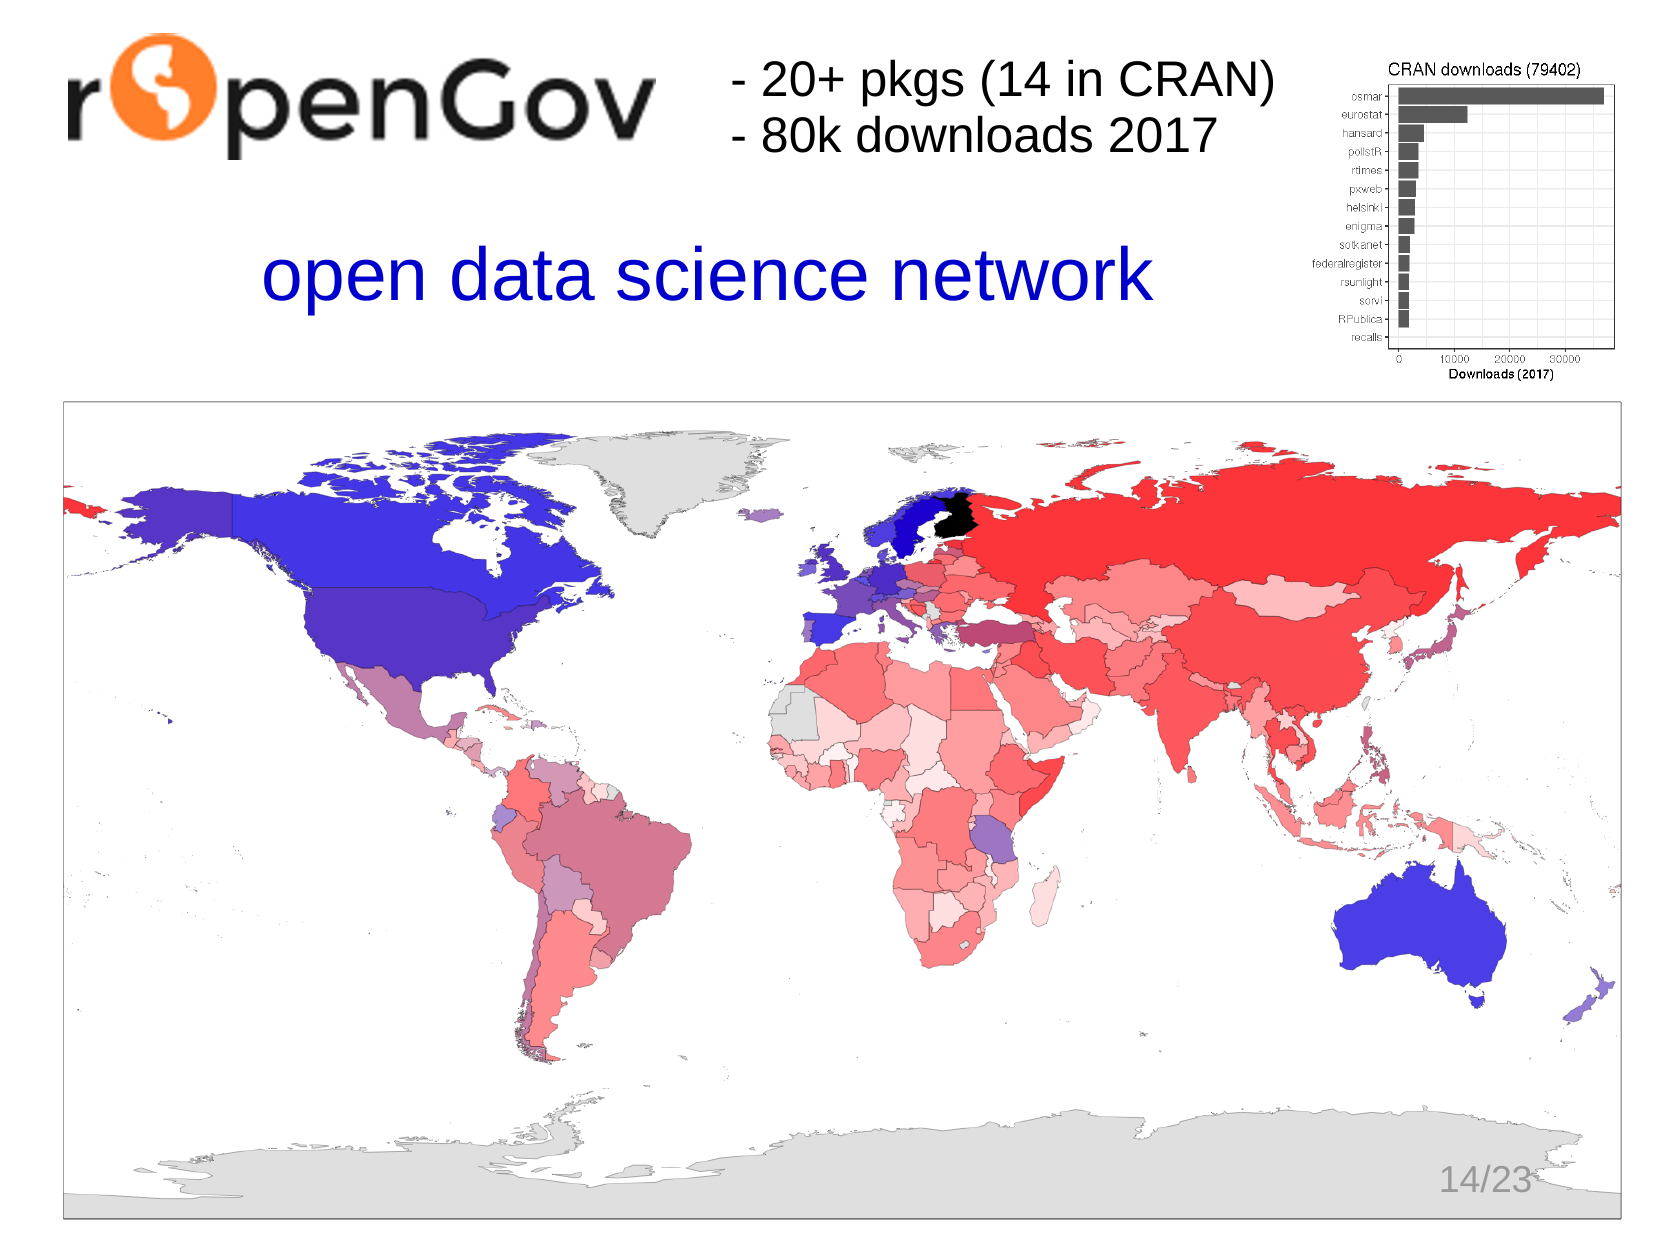

- 20+ pkgs (14 in CRAN)
- 80k downloads 2017
# open data science network